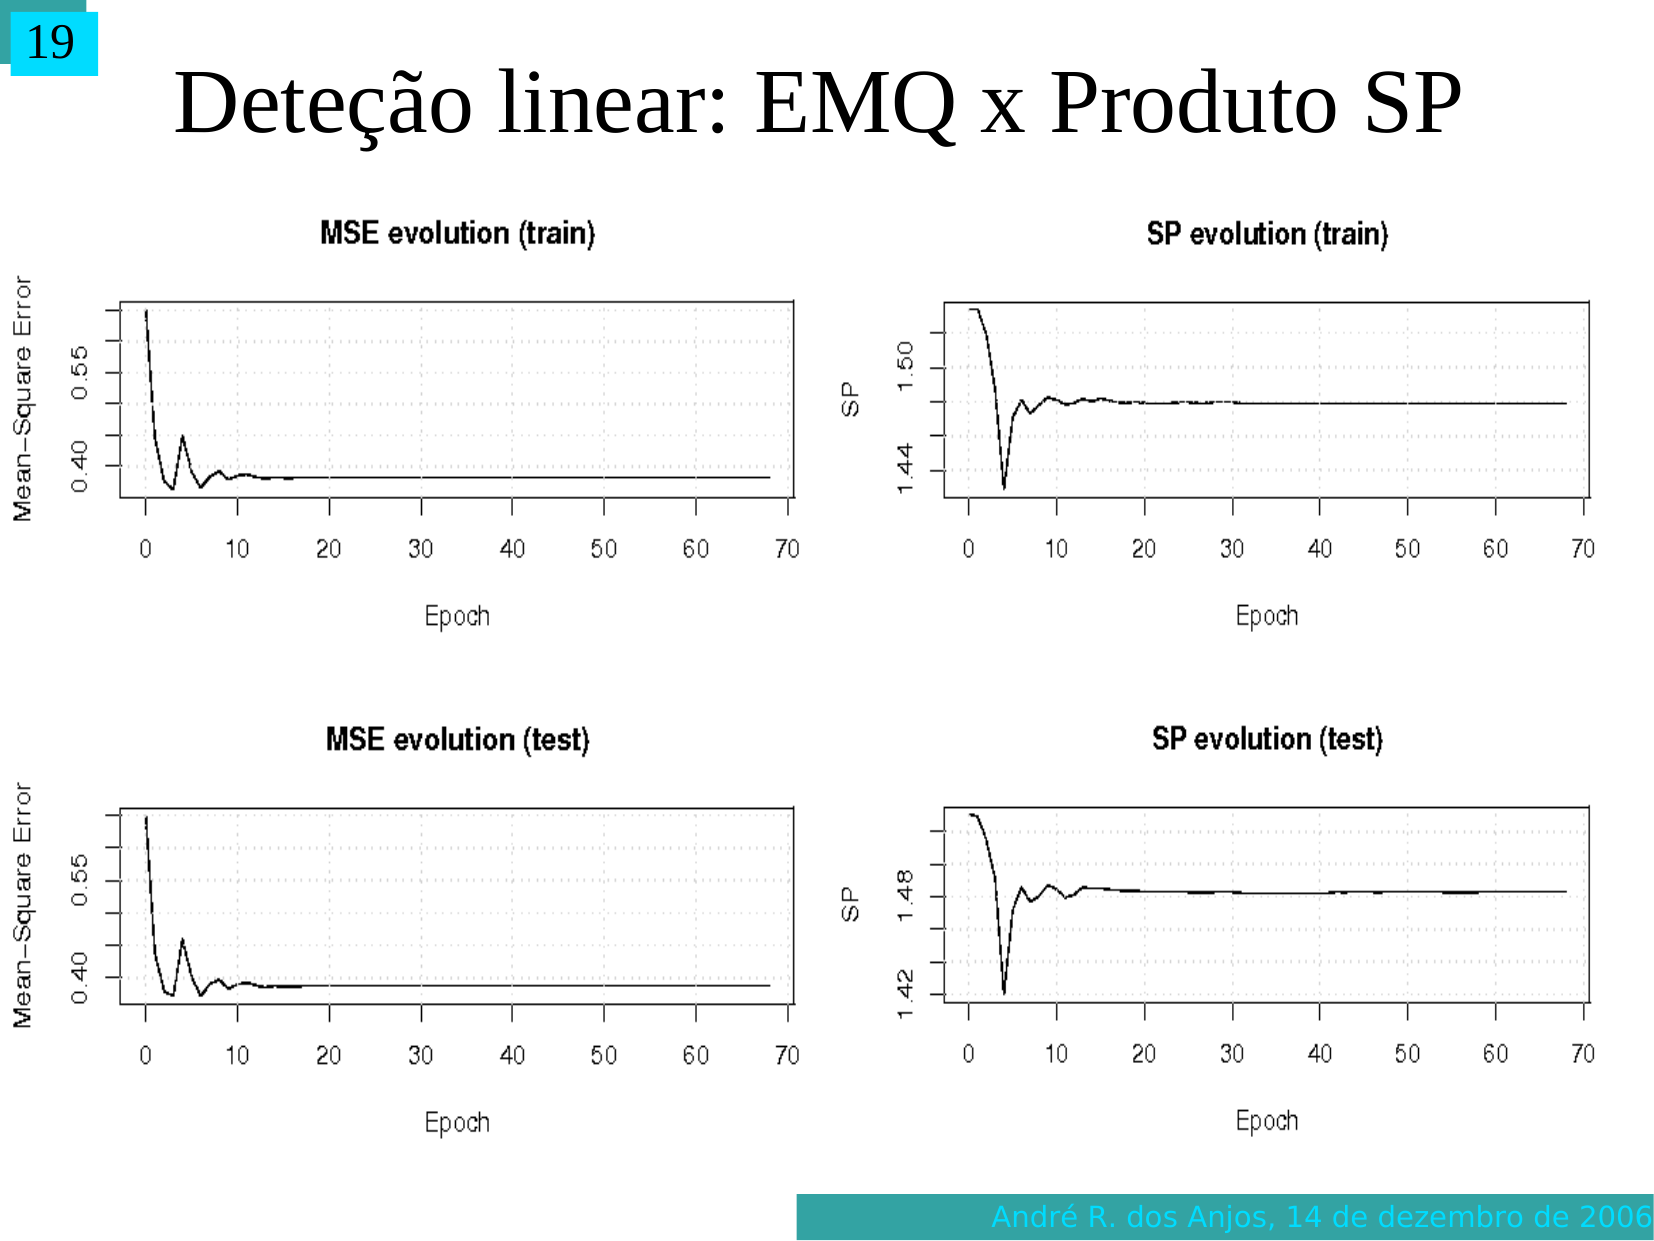

# Deteção linear: EMQ x Produto SP